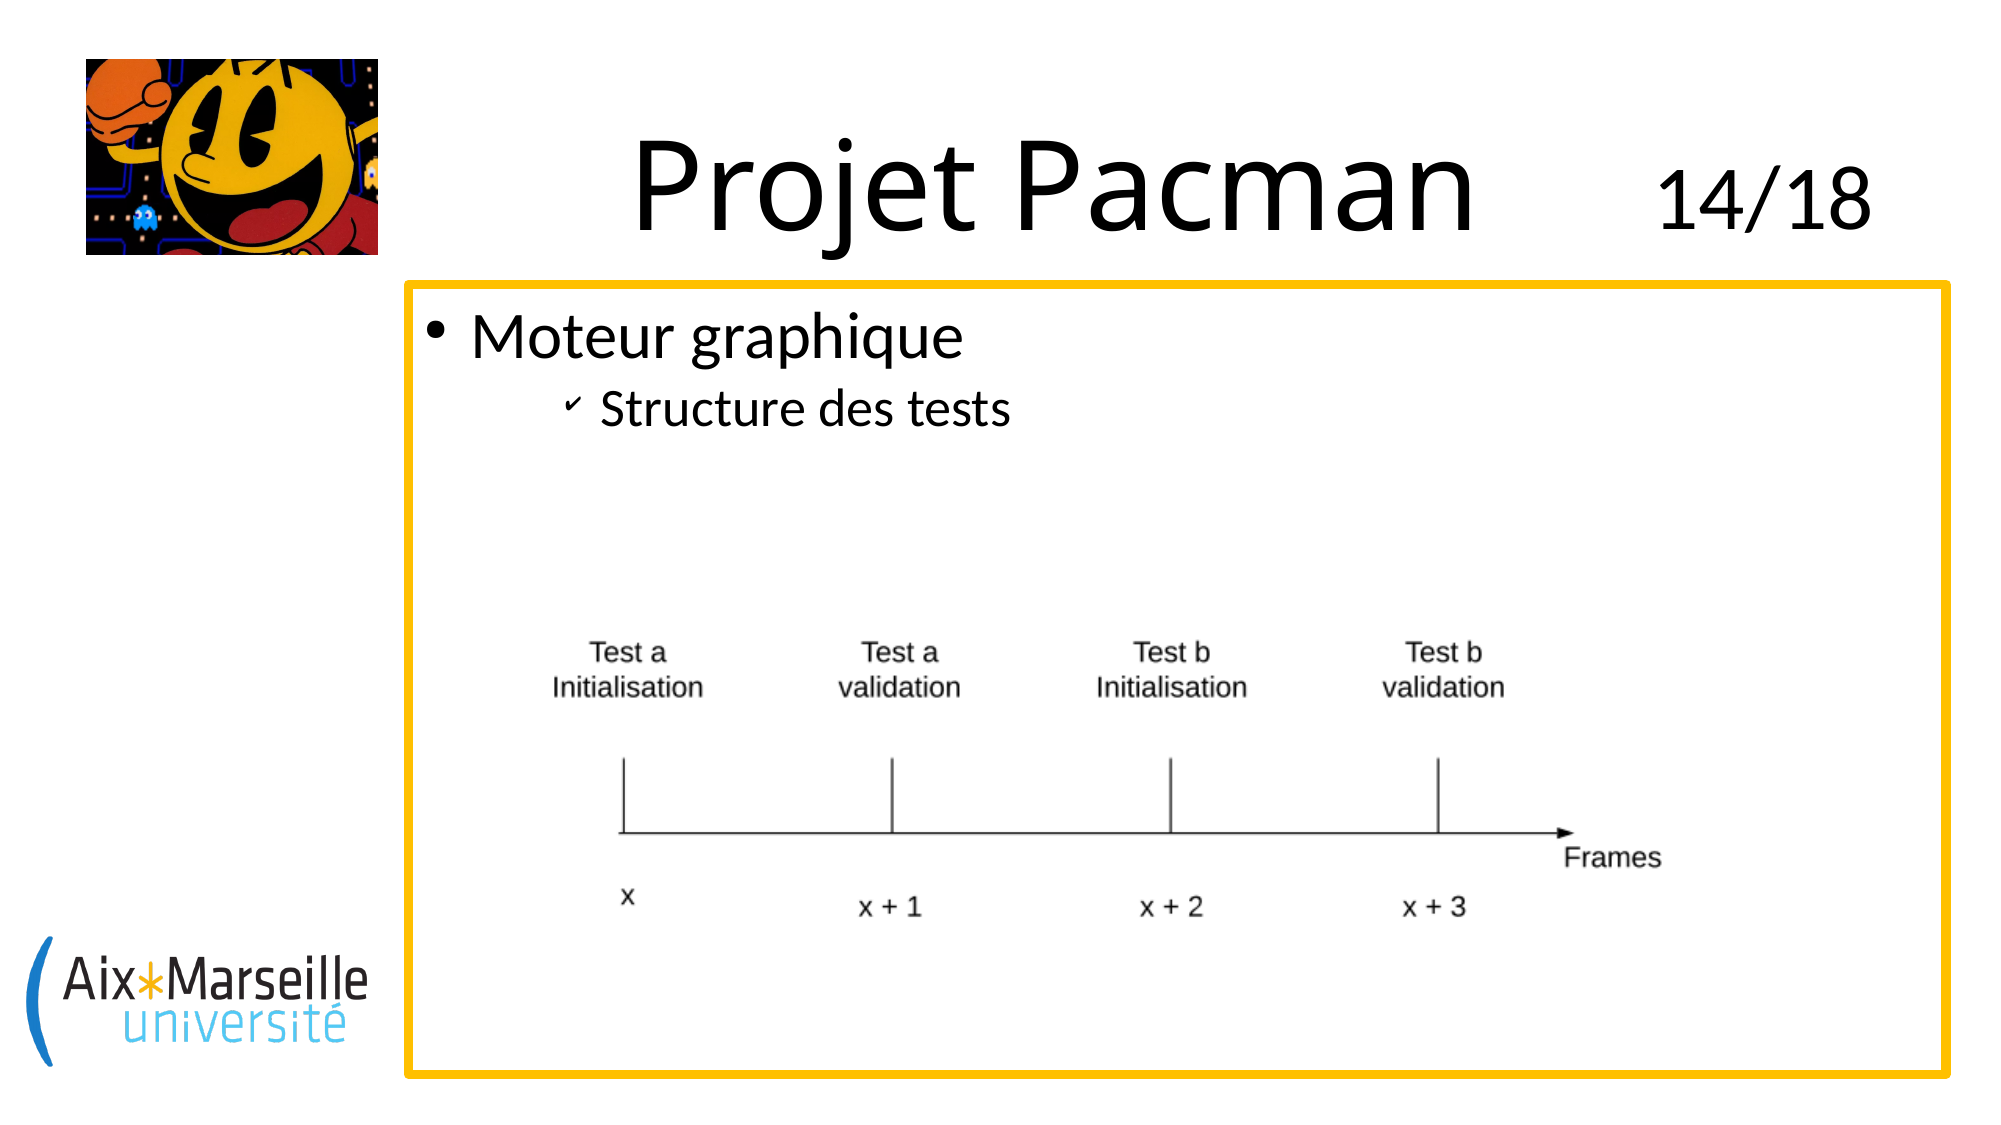

# Projet Pacman
Moteur graphique
Structure des tests